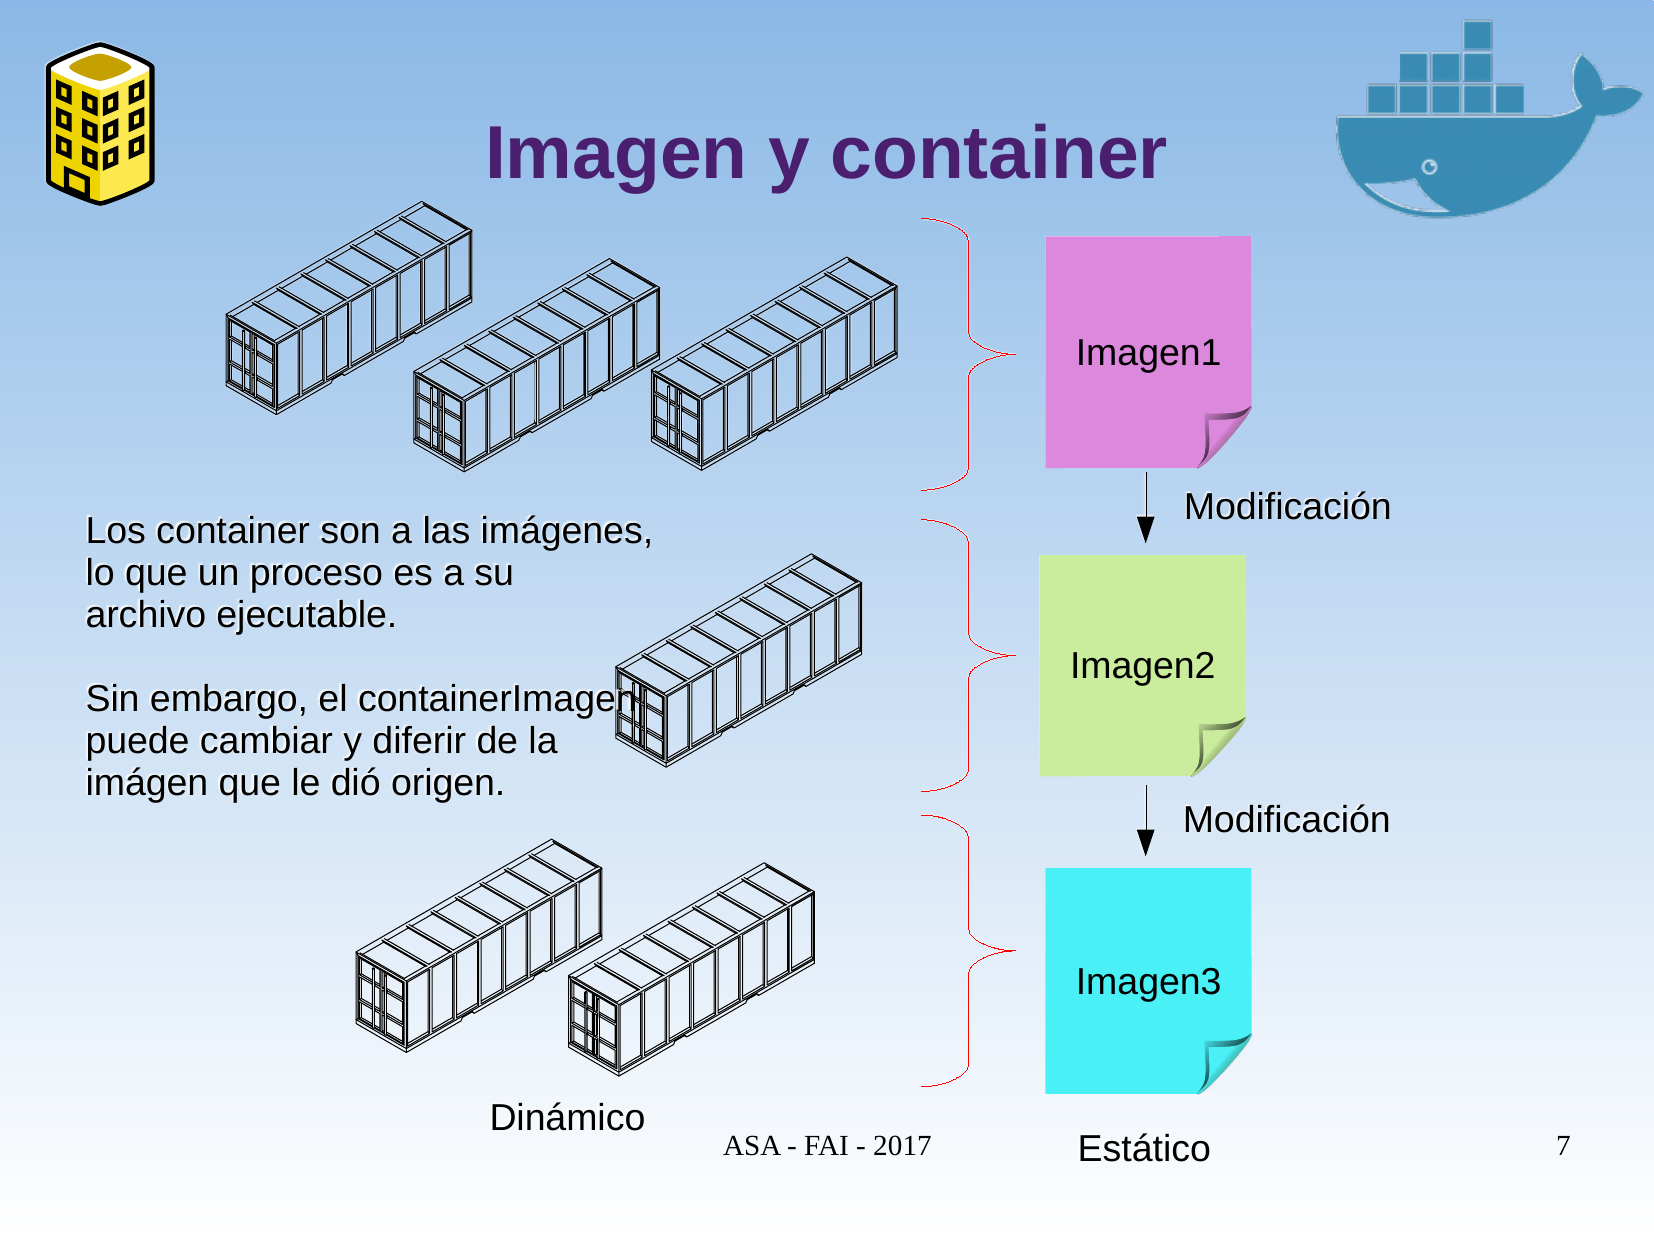

# Imagen y container
Imagen1
Modificación
Los container son a las imágenes,
lo que un proceso es a su
archivo ejecutable.
Sin embargo, el containerImagen
puede cambiar y diferir de la
imágen que le dió origen.
Imagen2
Modificación
Imagen3
Dinámico
Estático
ASA - FAI - 2017
7